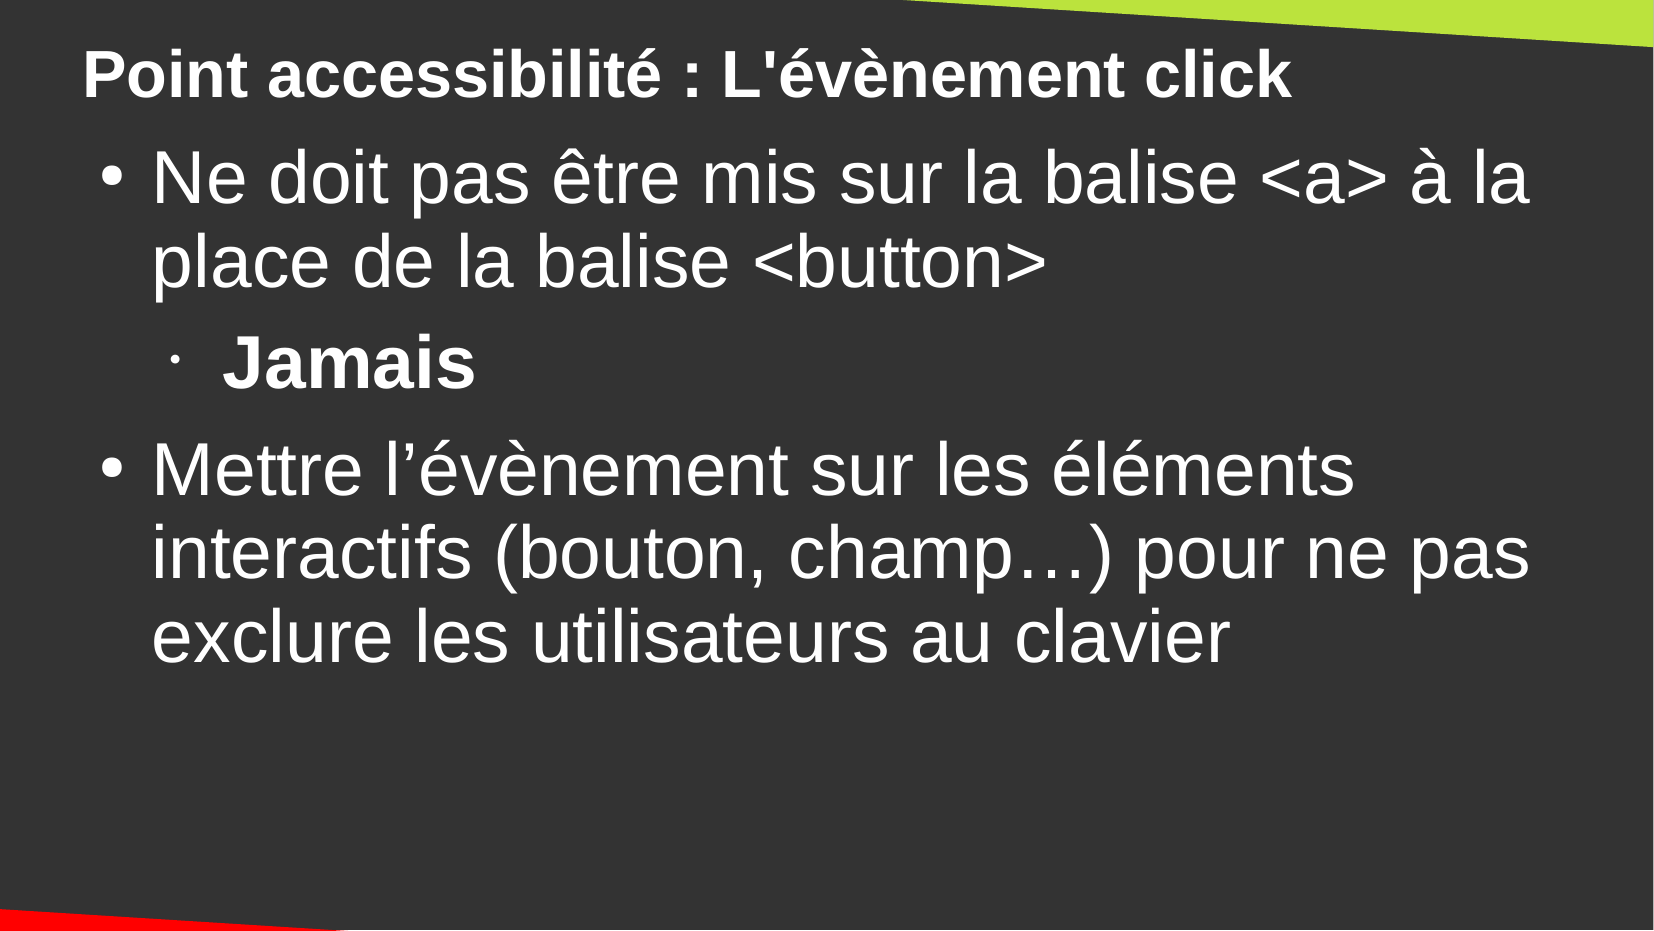

# Point accessibilité : L'évènement click
Ne doit pas être mis sur la balise <a> à la place de la balise <button>
Jamais
Mettre l’évènement sur les éléments interactifs (bouton, champ…) pour ne pas exclure les utilisateurs au clavier